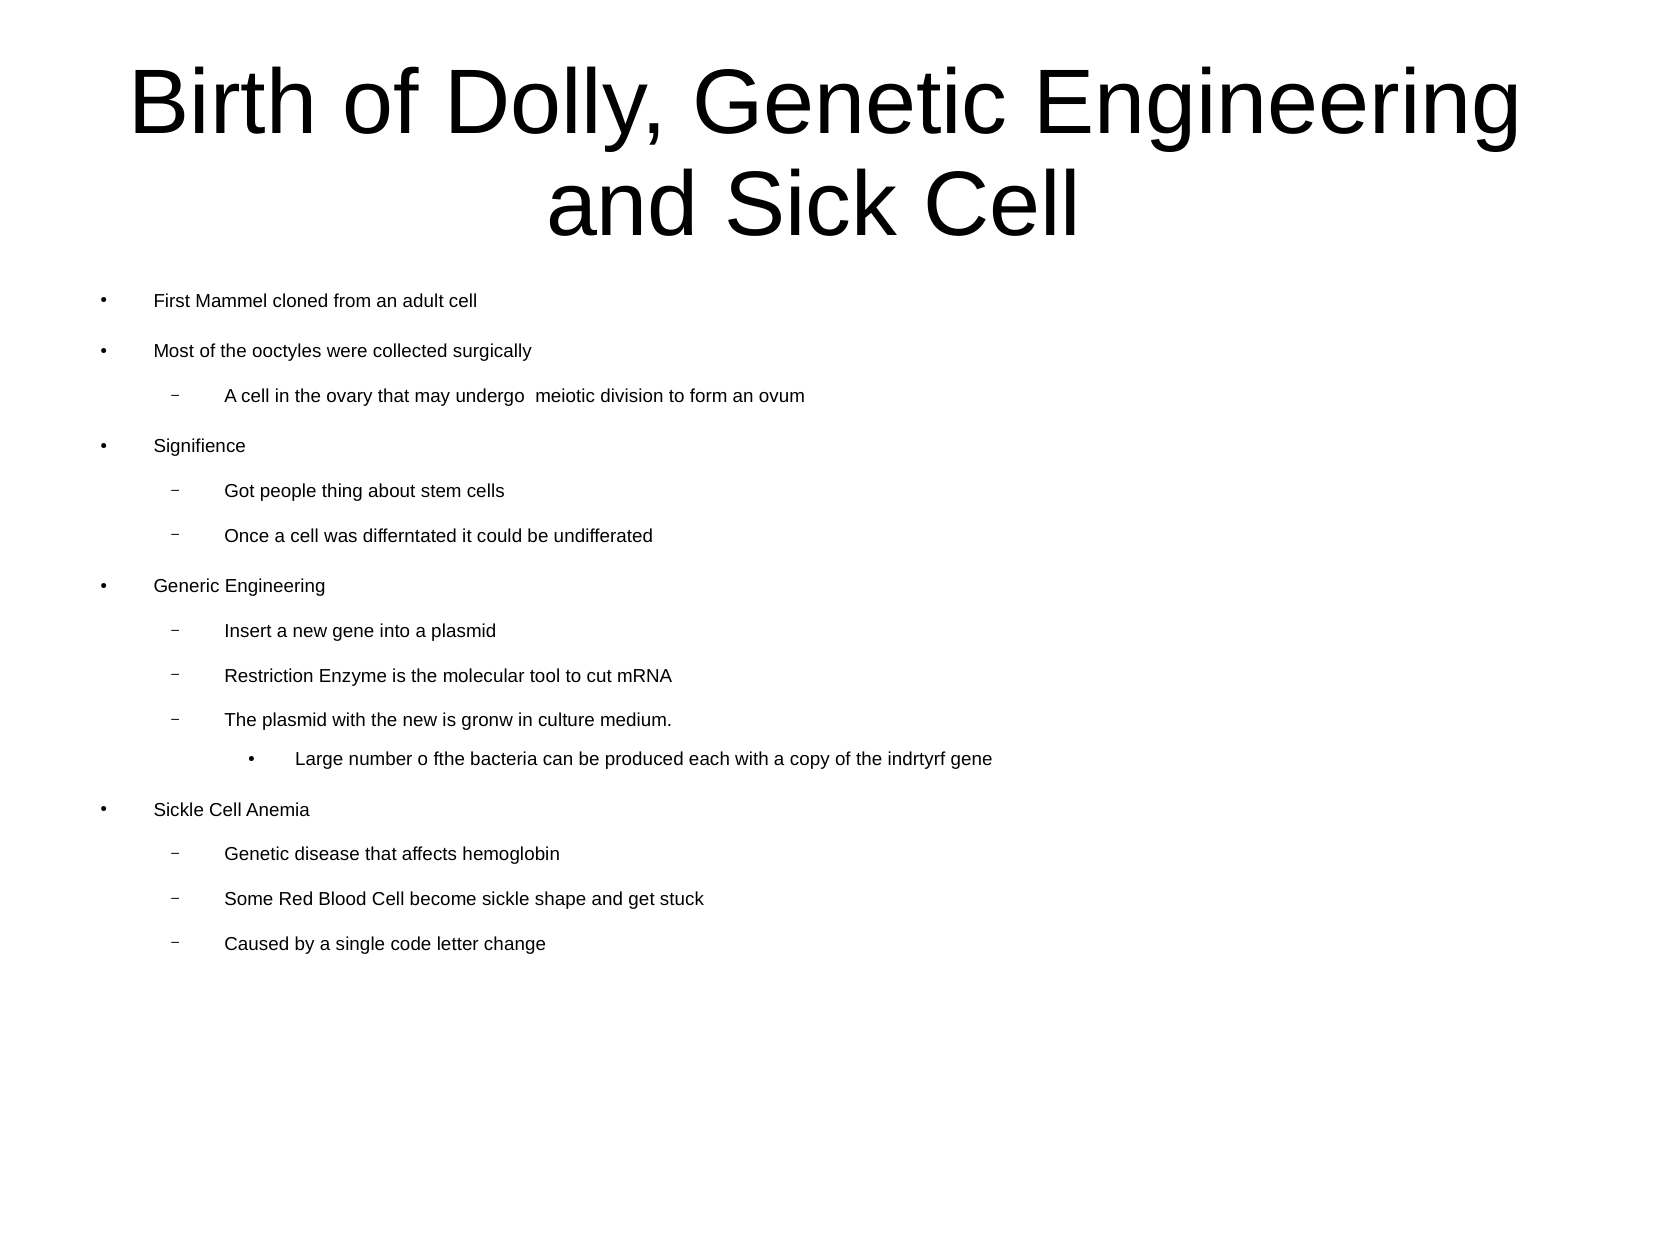

# Birth of Dolly, Genetic Engineering and Sick Cell
First Mammel cloned from an adult cell
Most of the ooctyles were collected surgically
A cell in the ovary that may undergo meiotic division to form an ovum
Signifience
Got people thing about stem cells
Once a cell was differntated it could be undifferated
Generic Engineering
Insert a new gene into a plasmid
Restriction Enzyme is the molecular tool to cut mRNA
The plasmid with the new is gronw in culture medium.
Large number o fthe bacteria can be produced each with a copy of the indrtyrf gene
Sickle Cell Anemia
Genetic disease that affects hemoglobin
Some Red Blood Cell become sickle shape and get stuck
Caused by a single code letter change